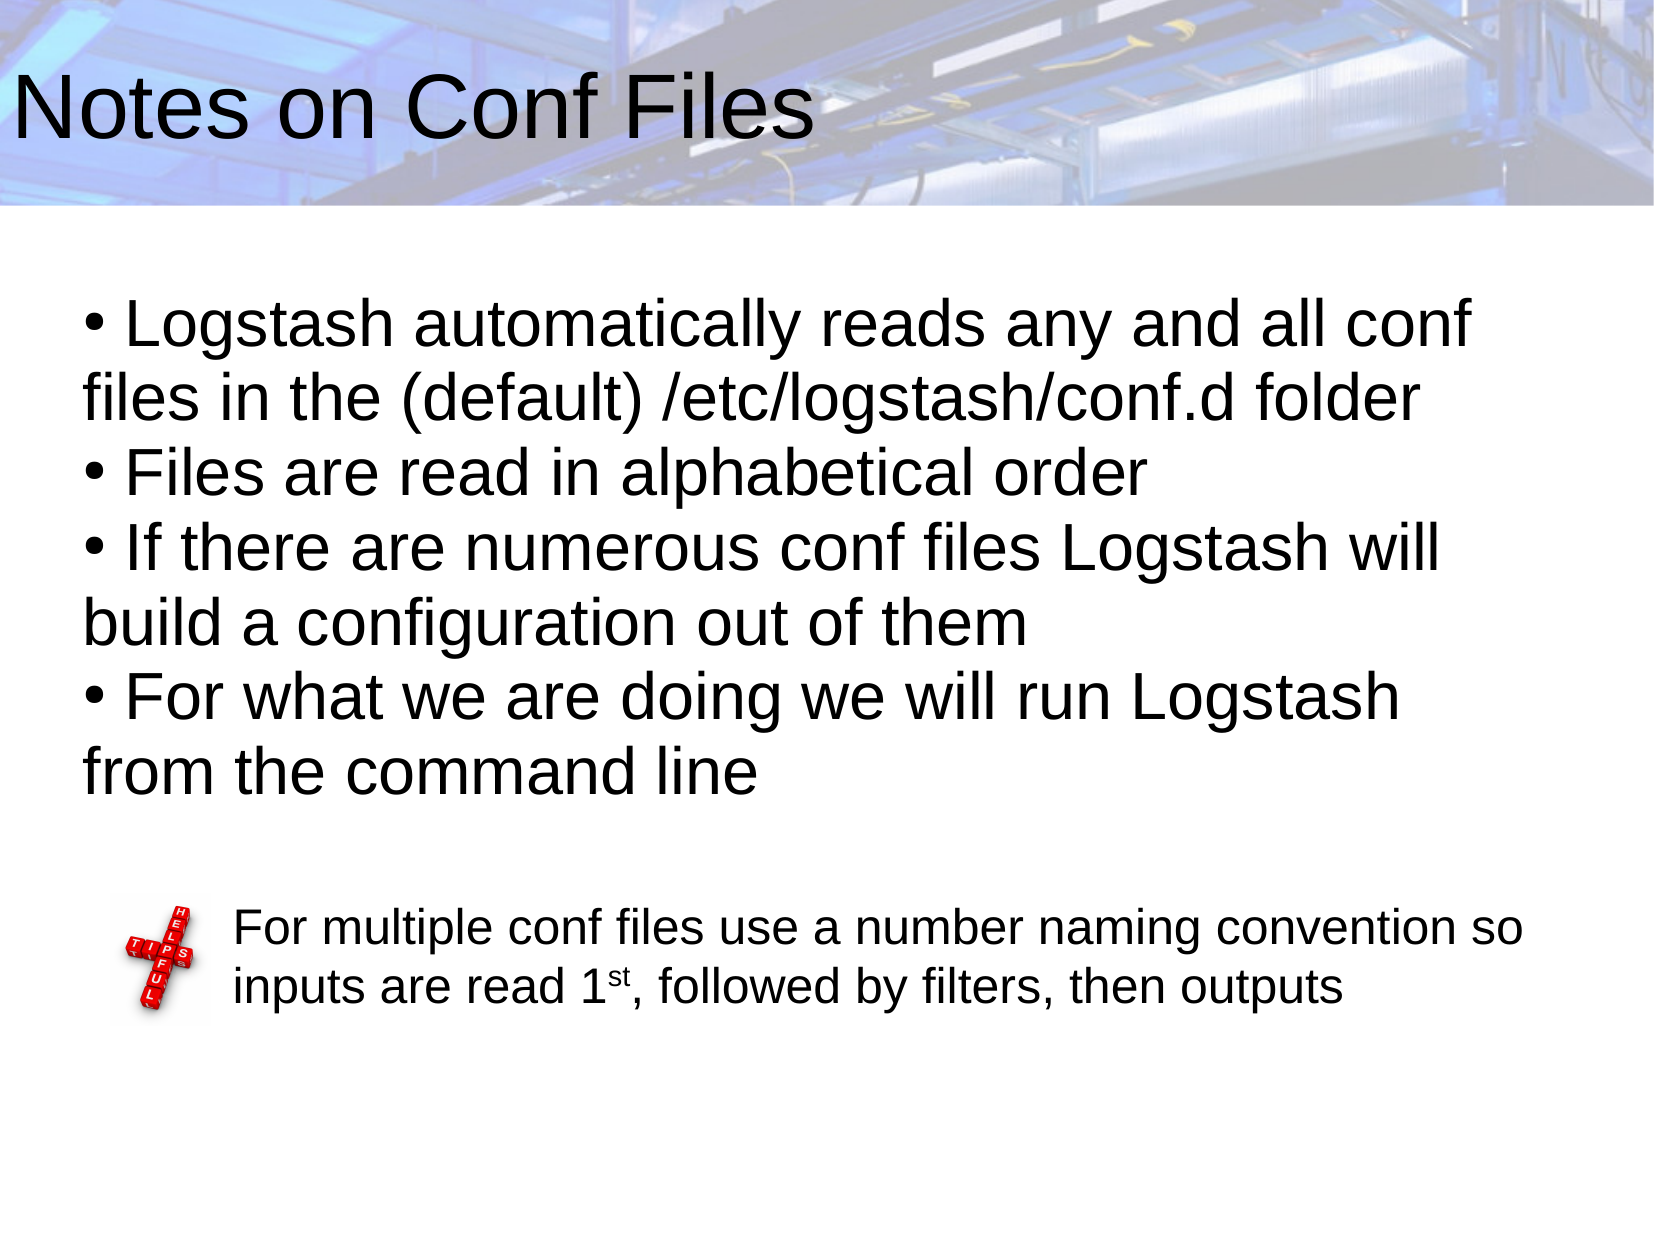

# Notes on Conf Files
 Logstash automatically reads any and all conf files in the (default) /etc/logstash/conf.d folder
 Files are read in alphabetical order
 If there are numerous conf files Logstash will build a configuration out of them
 For what we are doing we will run Logstash from the command line
		For multiple conf files use a number naming convention so 		inputs are read 1st, followed by filters, then outputs